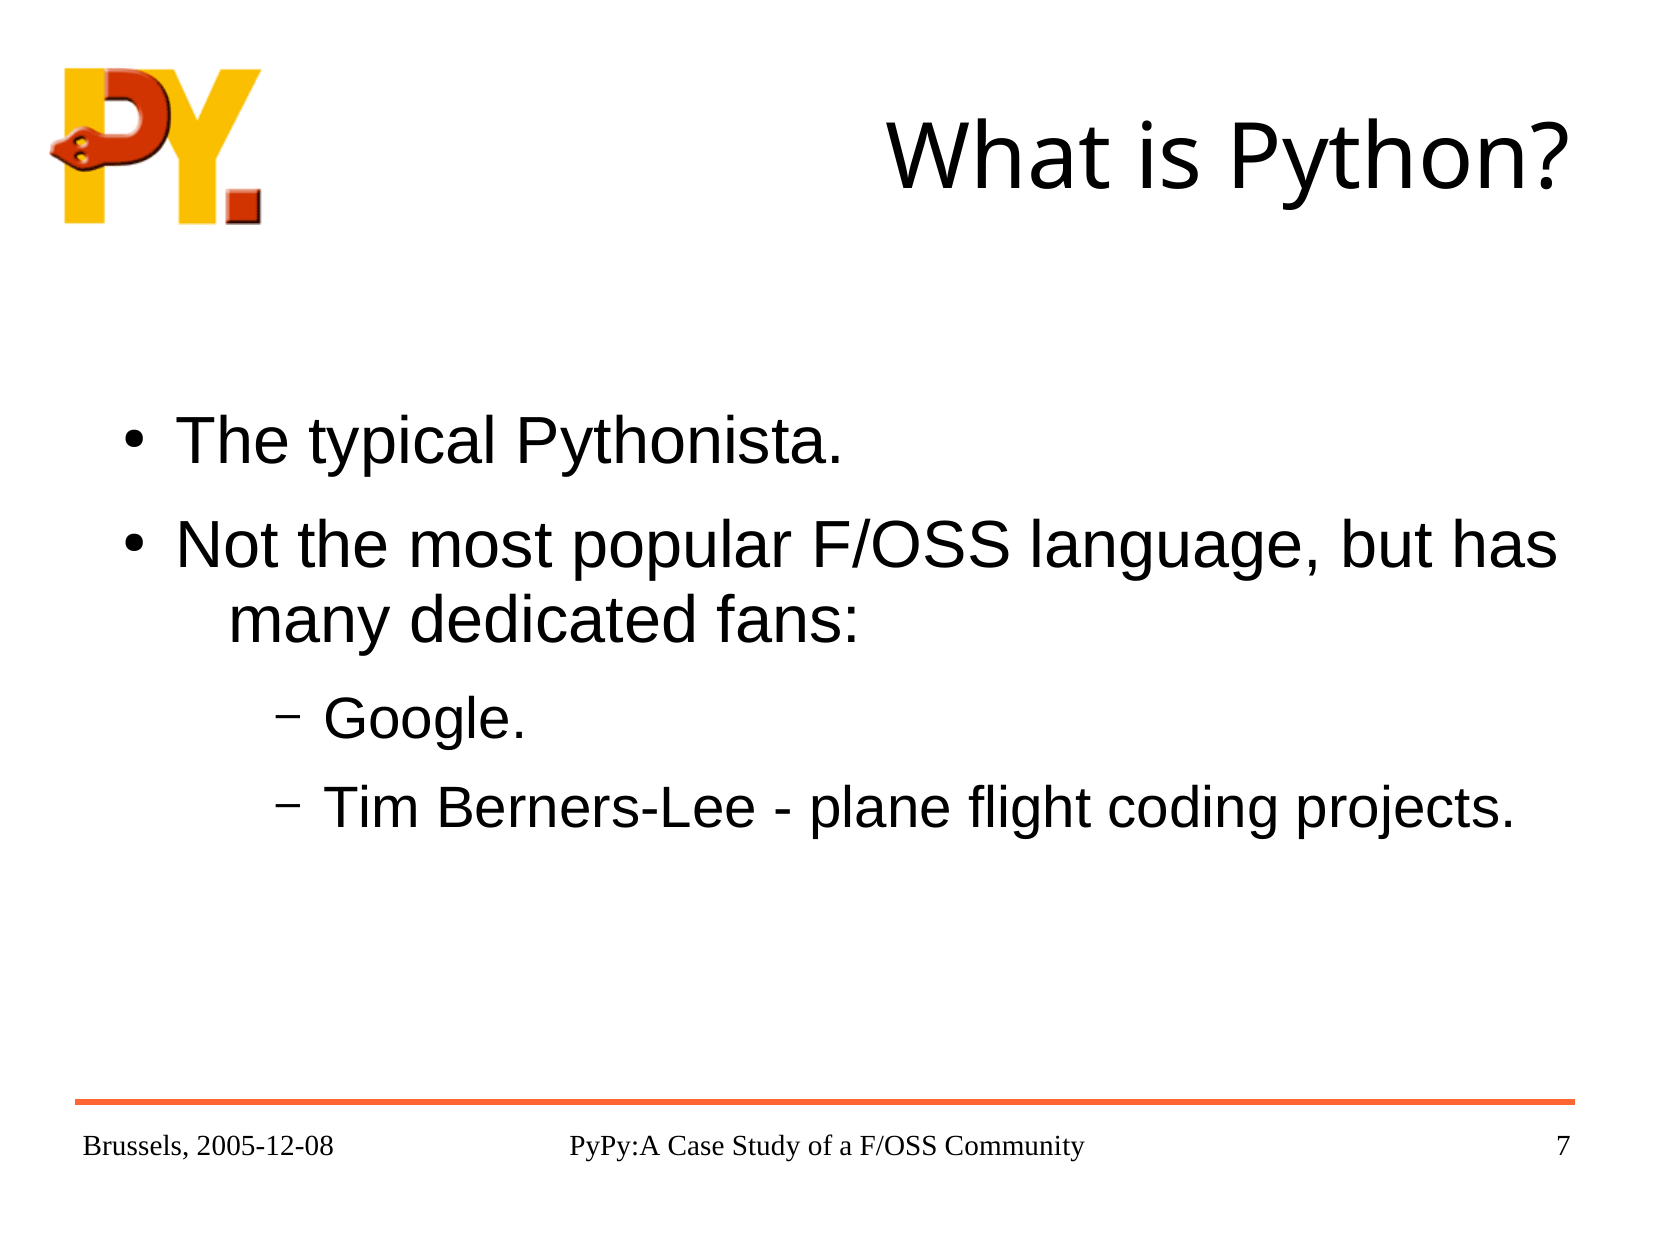

# What is Python?
The typical Pythonista.
Not the most popular F/OSS language, but has many dedicated fans:
Google.
Tim Berners-Lee - plane flight coding projects.
Brussels, 2005-12-08
PyPy: A Case Study of a F/OSS Community
7